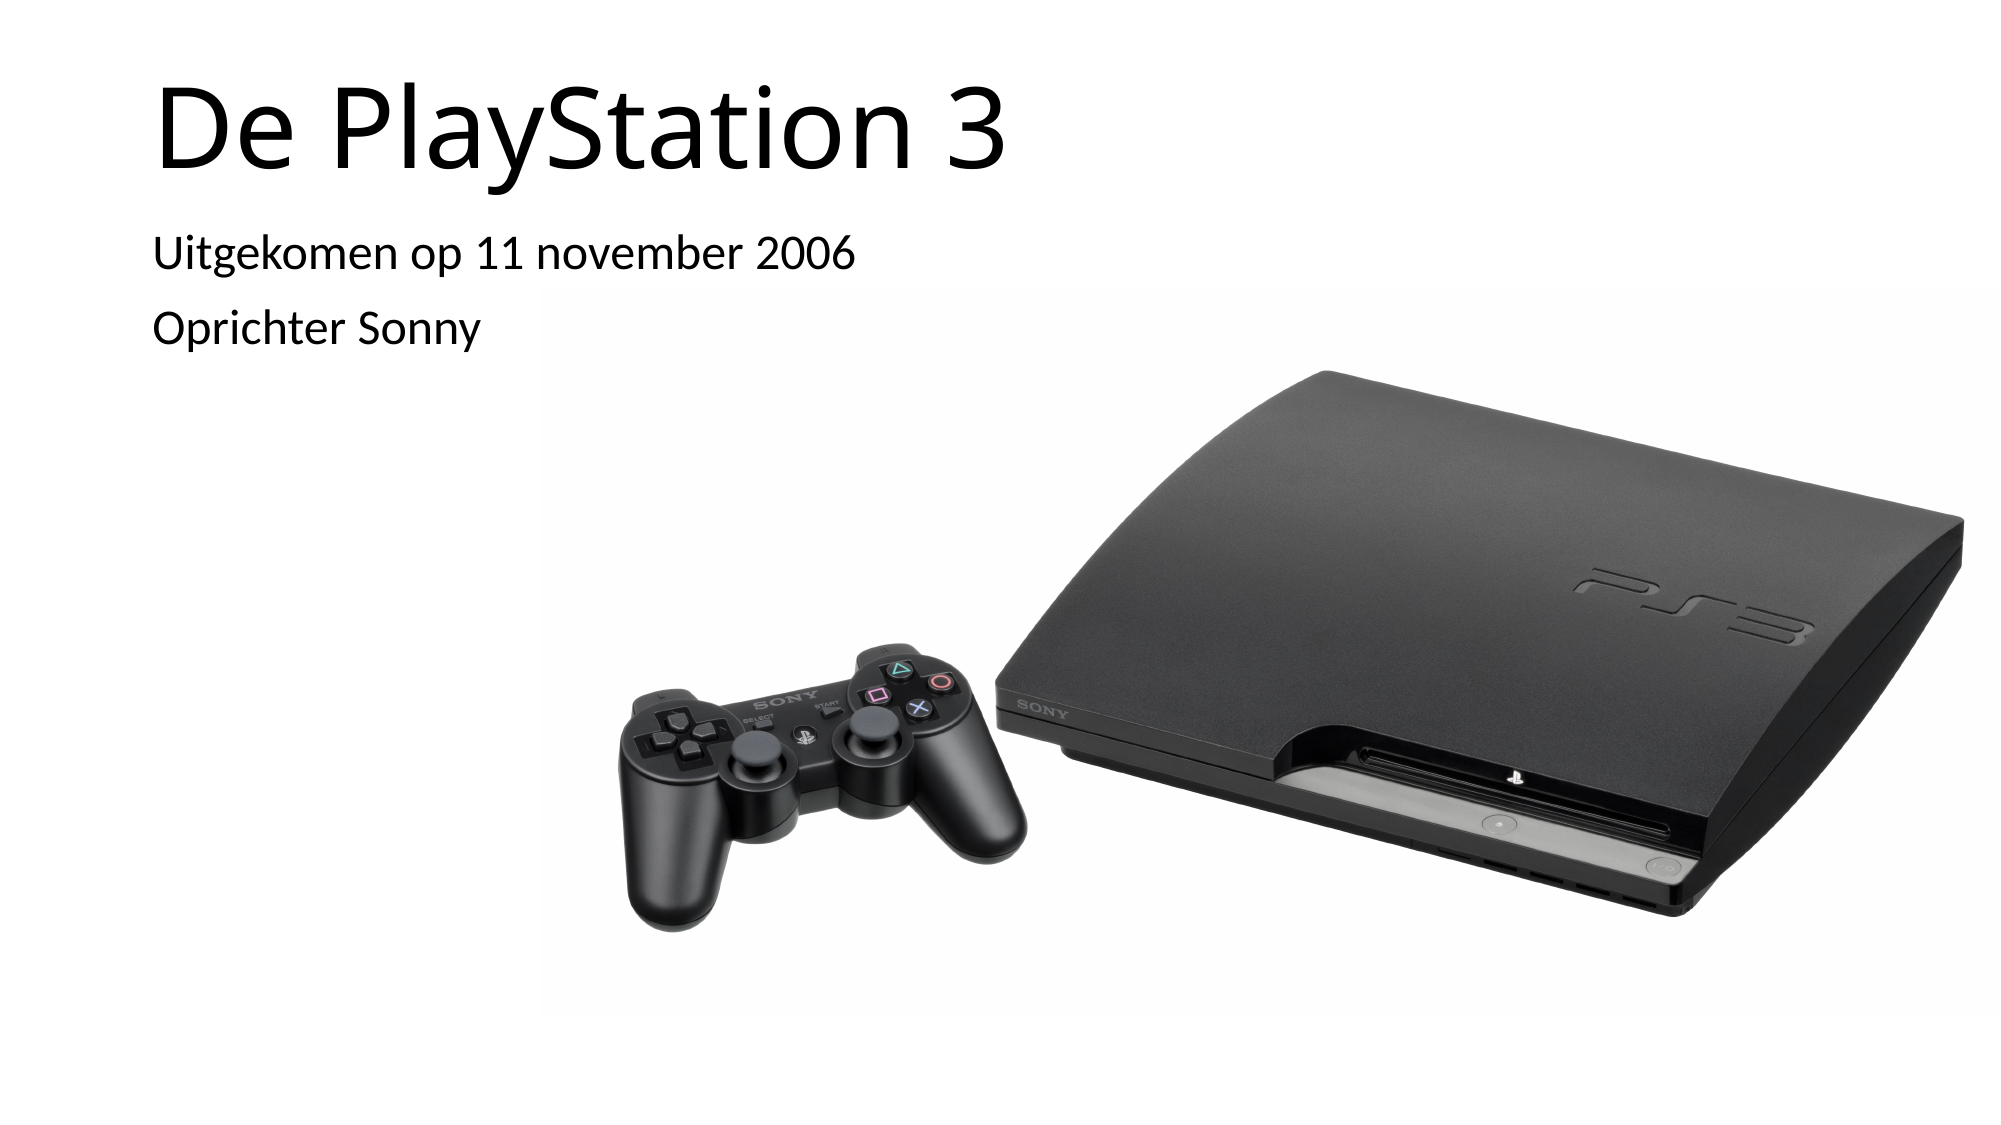

# De PlayStation 3
Uitgekomen op 11 november 2006
Oprichter Sonny